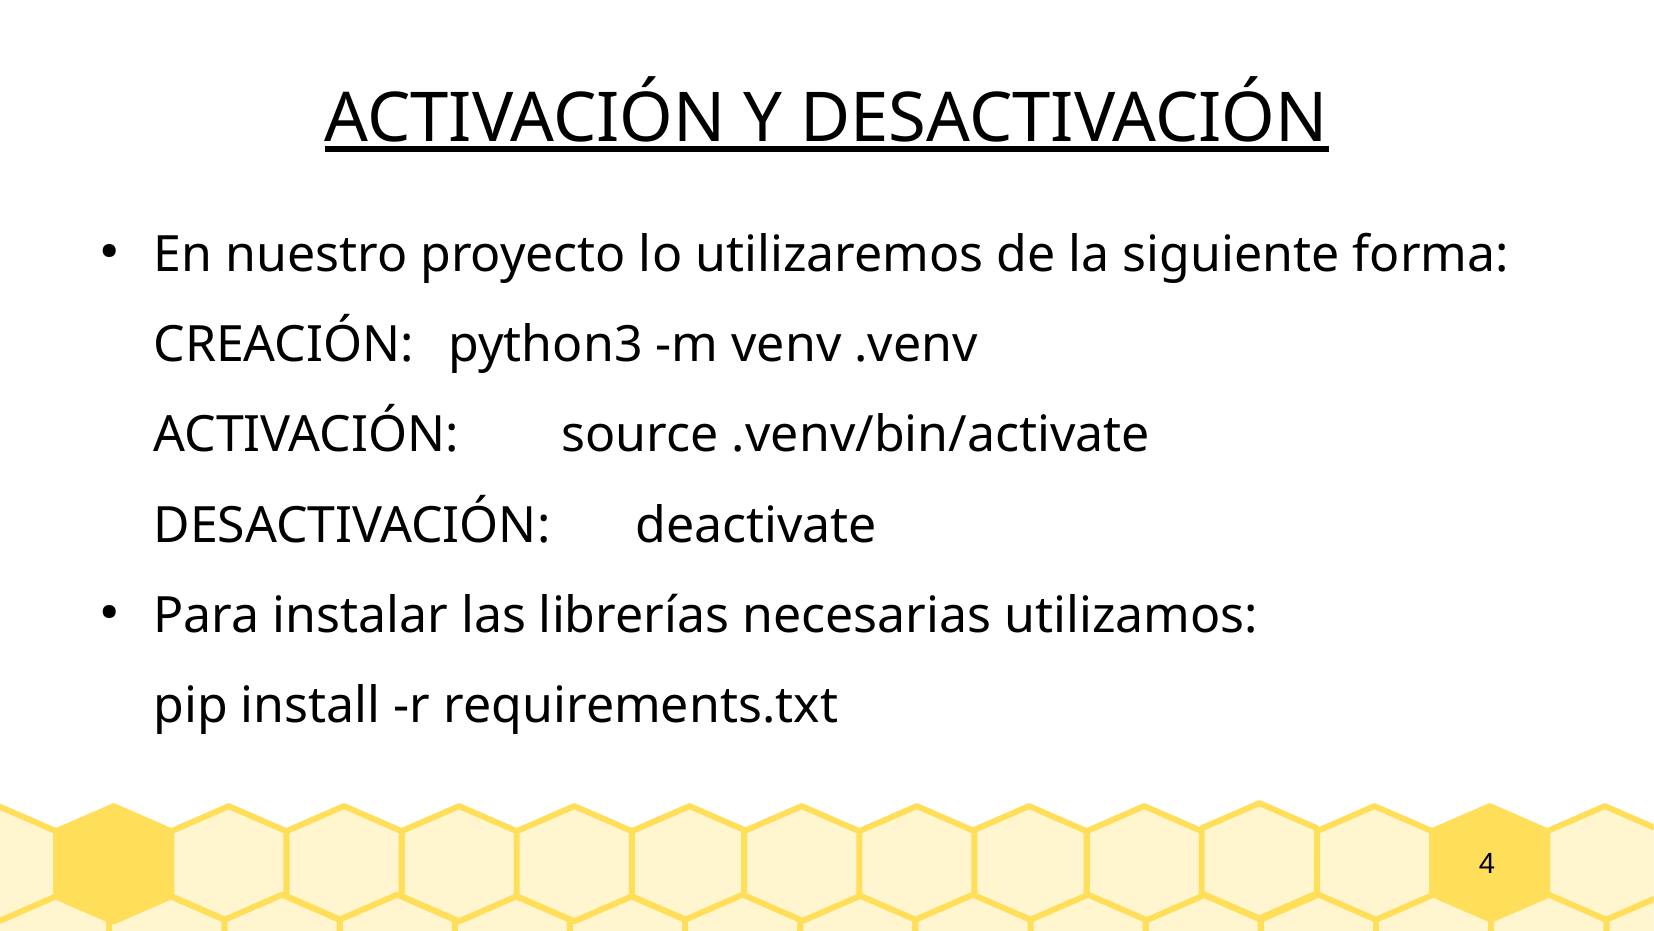

# ACTIVACIÓN Y DESACTIVACIÓN
En nuestro proyecto lo utilizaremos de la siguiente forma:
CREACIÓN:	python3 -m venv .venv
ACTIVACIÓN:	 source .venv/bin/activate
DESACTIVACIÓN:	 deactivate
Para instalar las librerías necesarias utilizamos:
pip install -r requirements.txt